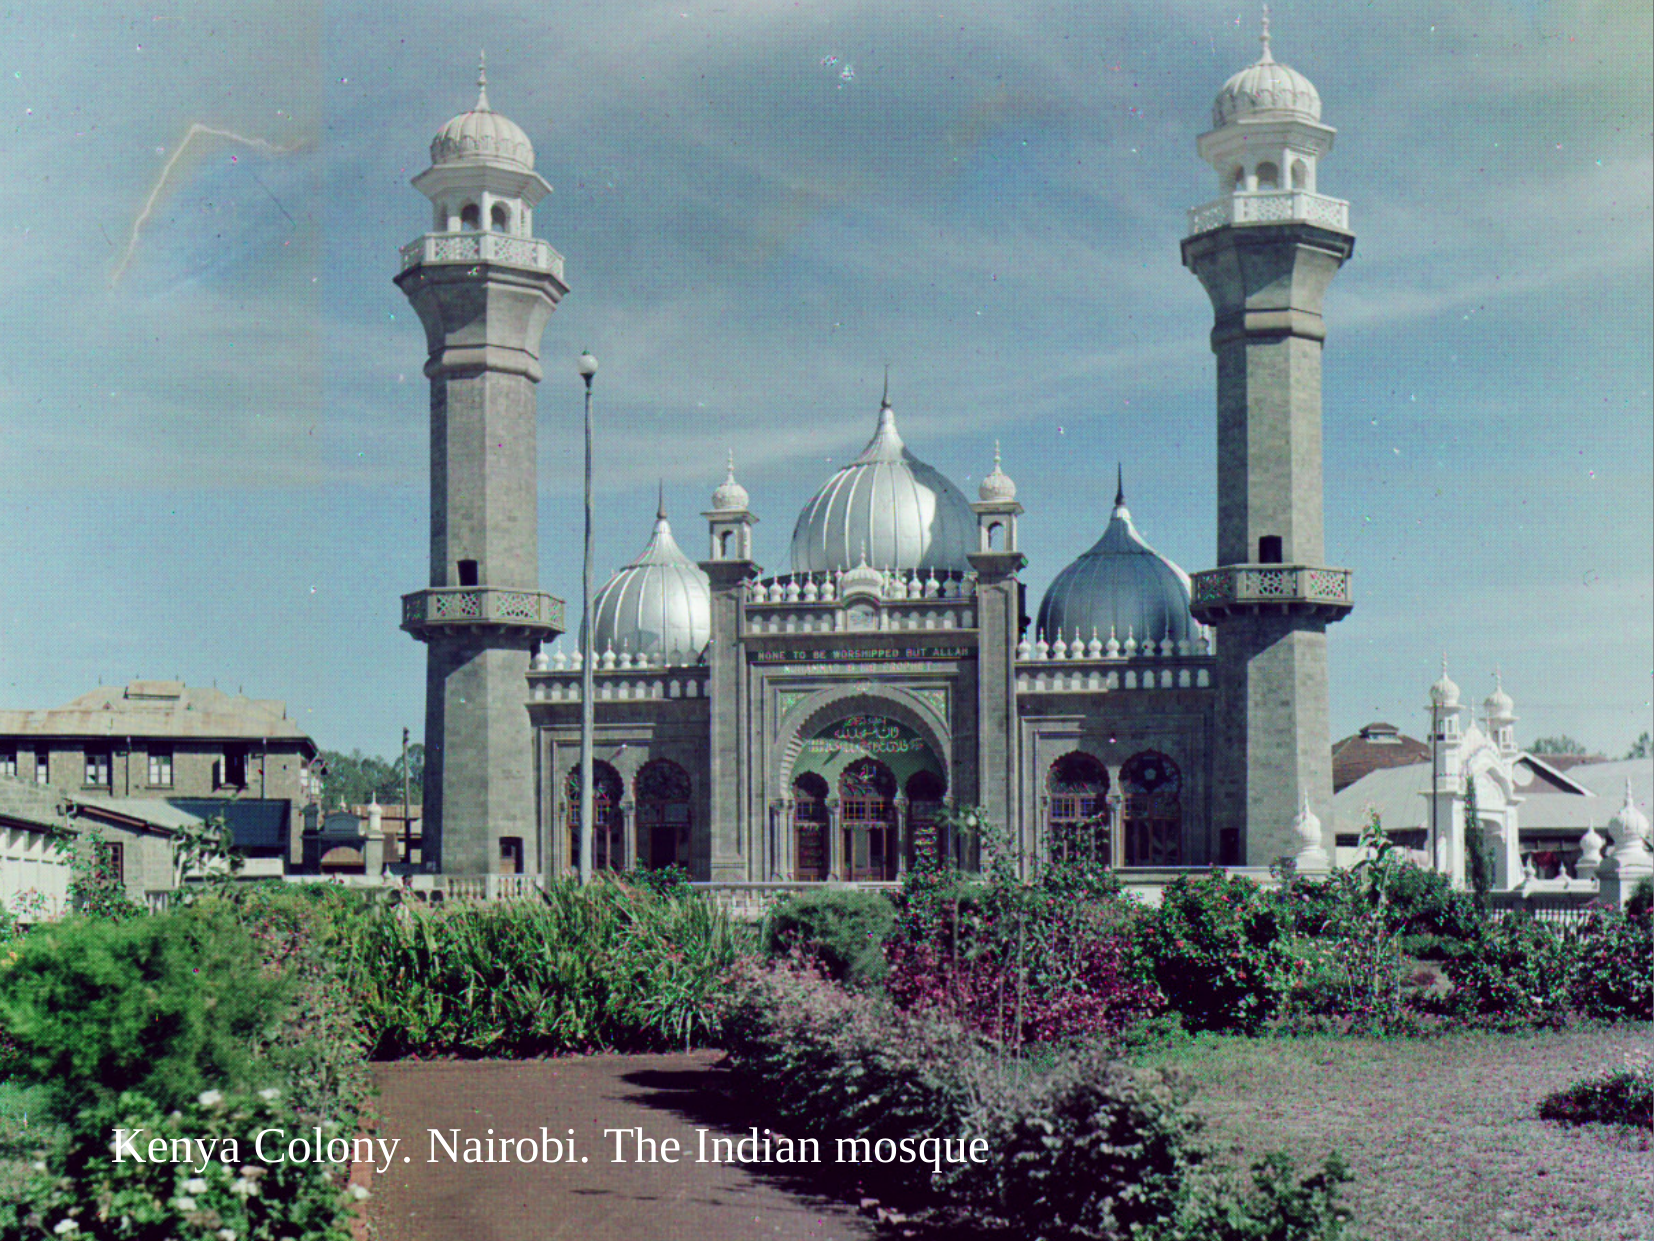

#
Kenya Colony. Nairobi. The Indian mosque